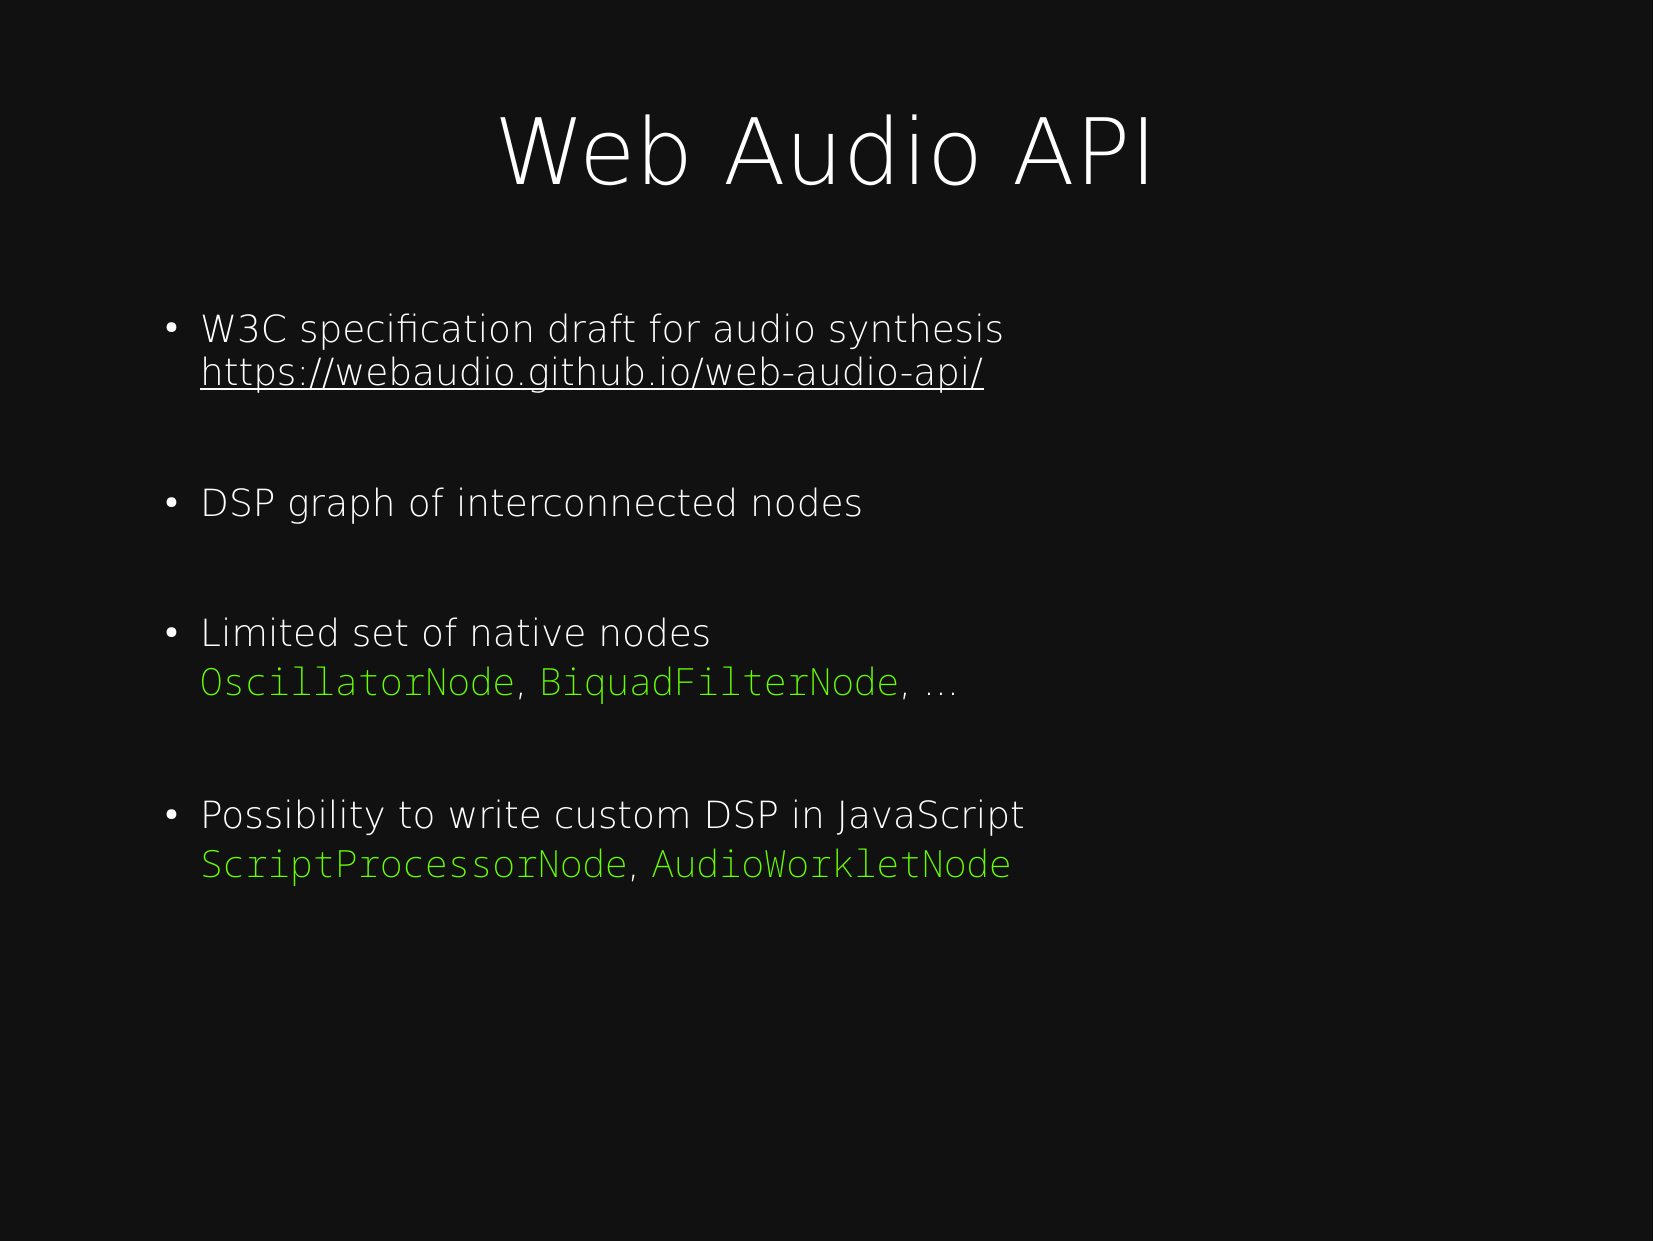

# Web Audio API
W3C specification draft for audio synthesis
https://webaudio.github.io/web-audio-api/
DSP graph of interconnected nodes
Limited set of native nodes
OscillatorNode, BiquadFilterNode, ...
Possibility to write custom DSP in JavaScript
ScriptProcessorNode, AudioWorkletNode